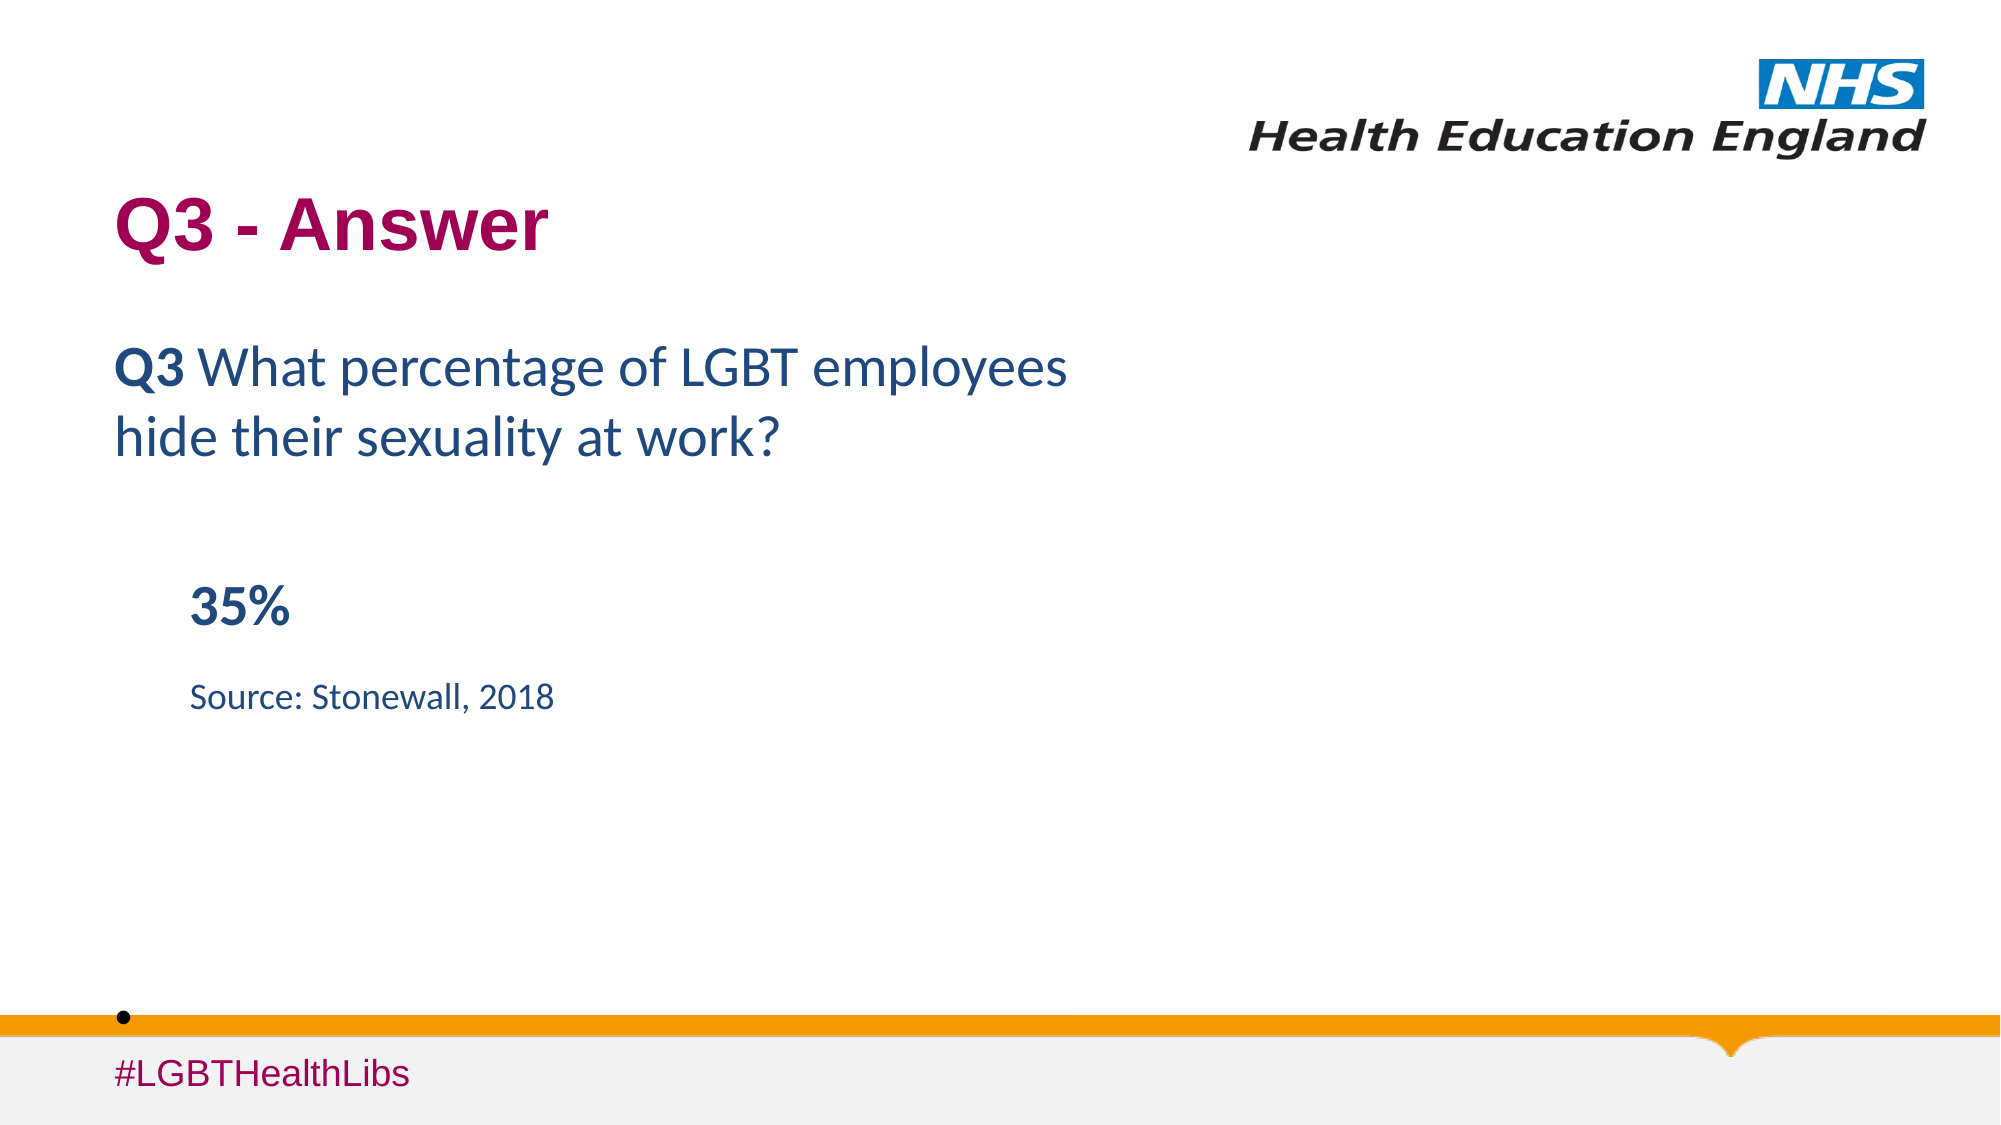

# Q3 - Answer
Q3 What percentage of LGBT employees hide their sexuality at work?
	35%
	Source: Stonewall, 2018
#LGBTHealthLibs